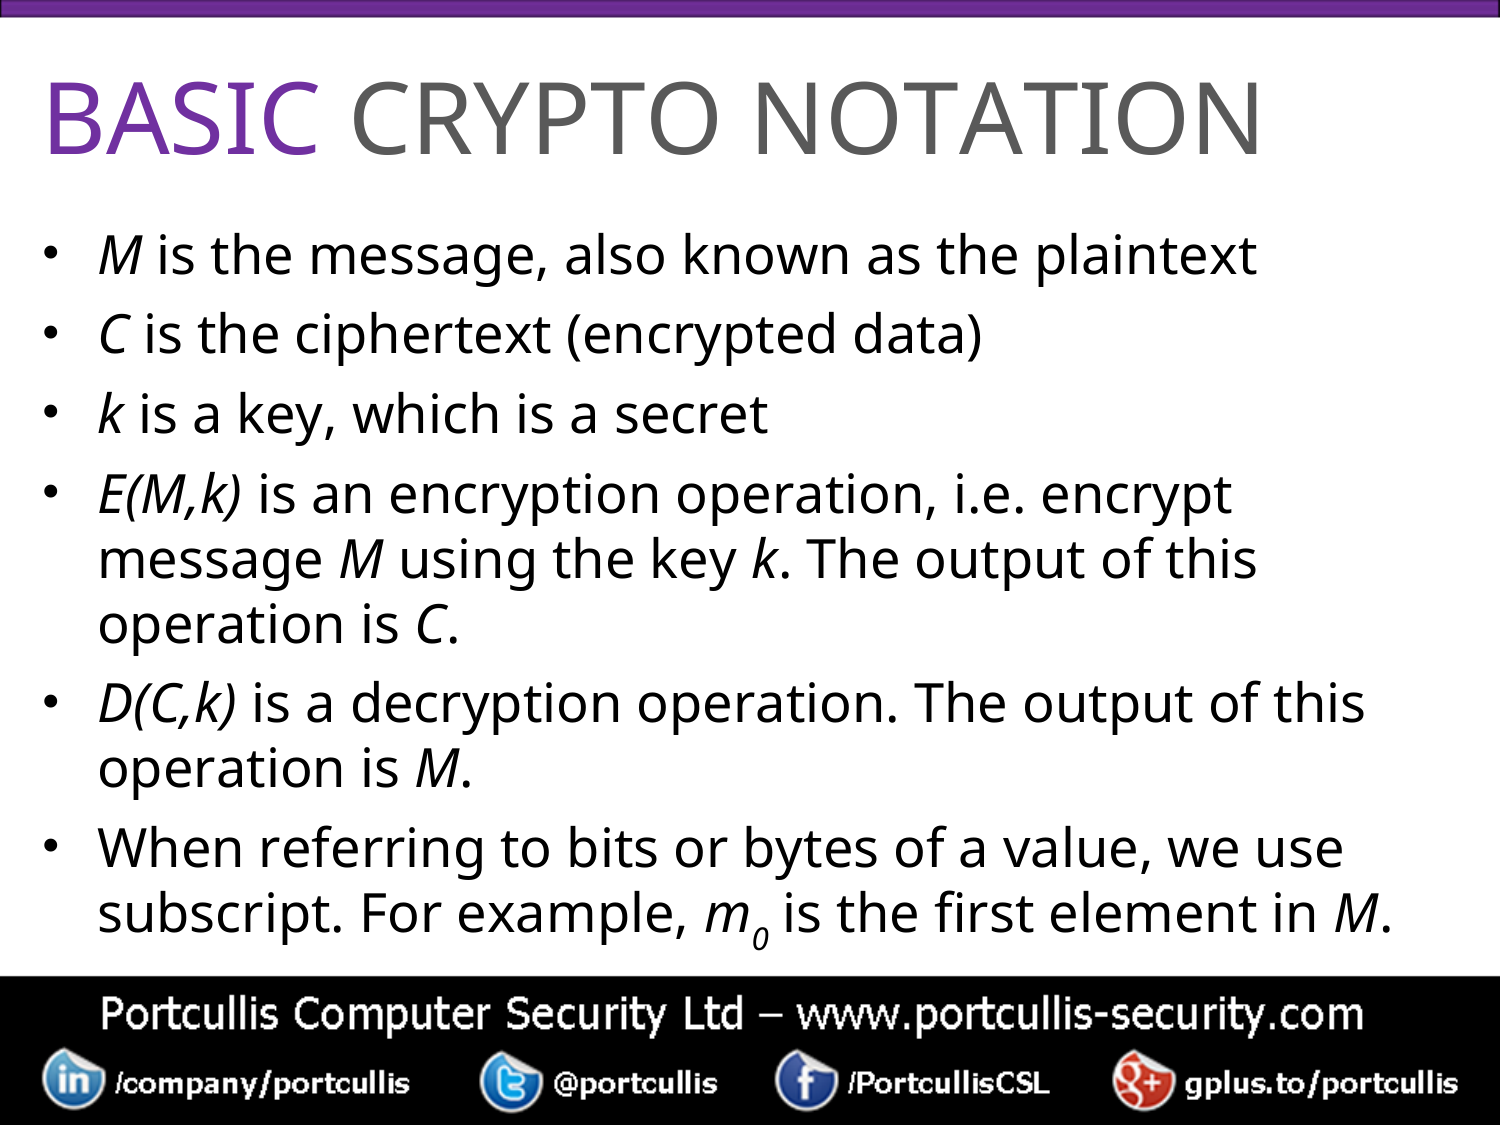

# BASIC CRYPTO NOTATION
M is the message, also known as the plaintext
C is the ciphertext (encrypted data)
k is a key, which is a secret
E(M,k) is an encryption operation, i.e. encrypt message M using the key k. The output of this operation is C.
D(C,k) is a decryption operation. The output of this operation is M.
When referring to bits or bytes of a value, we use subscript. For example, m0 is the first element in M.